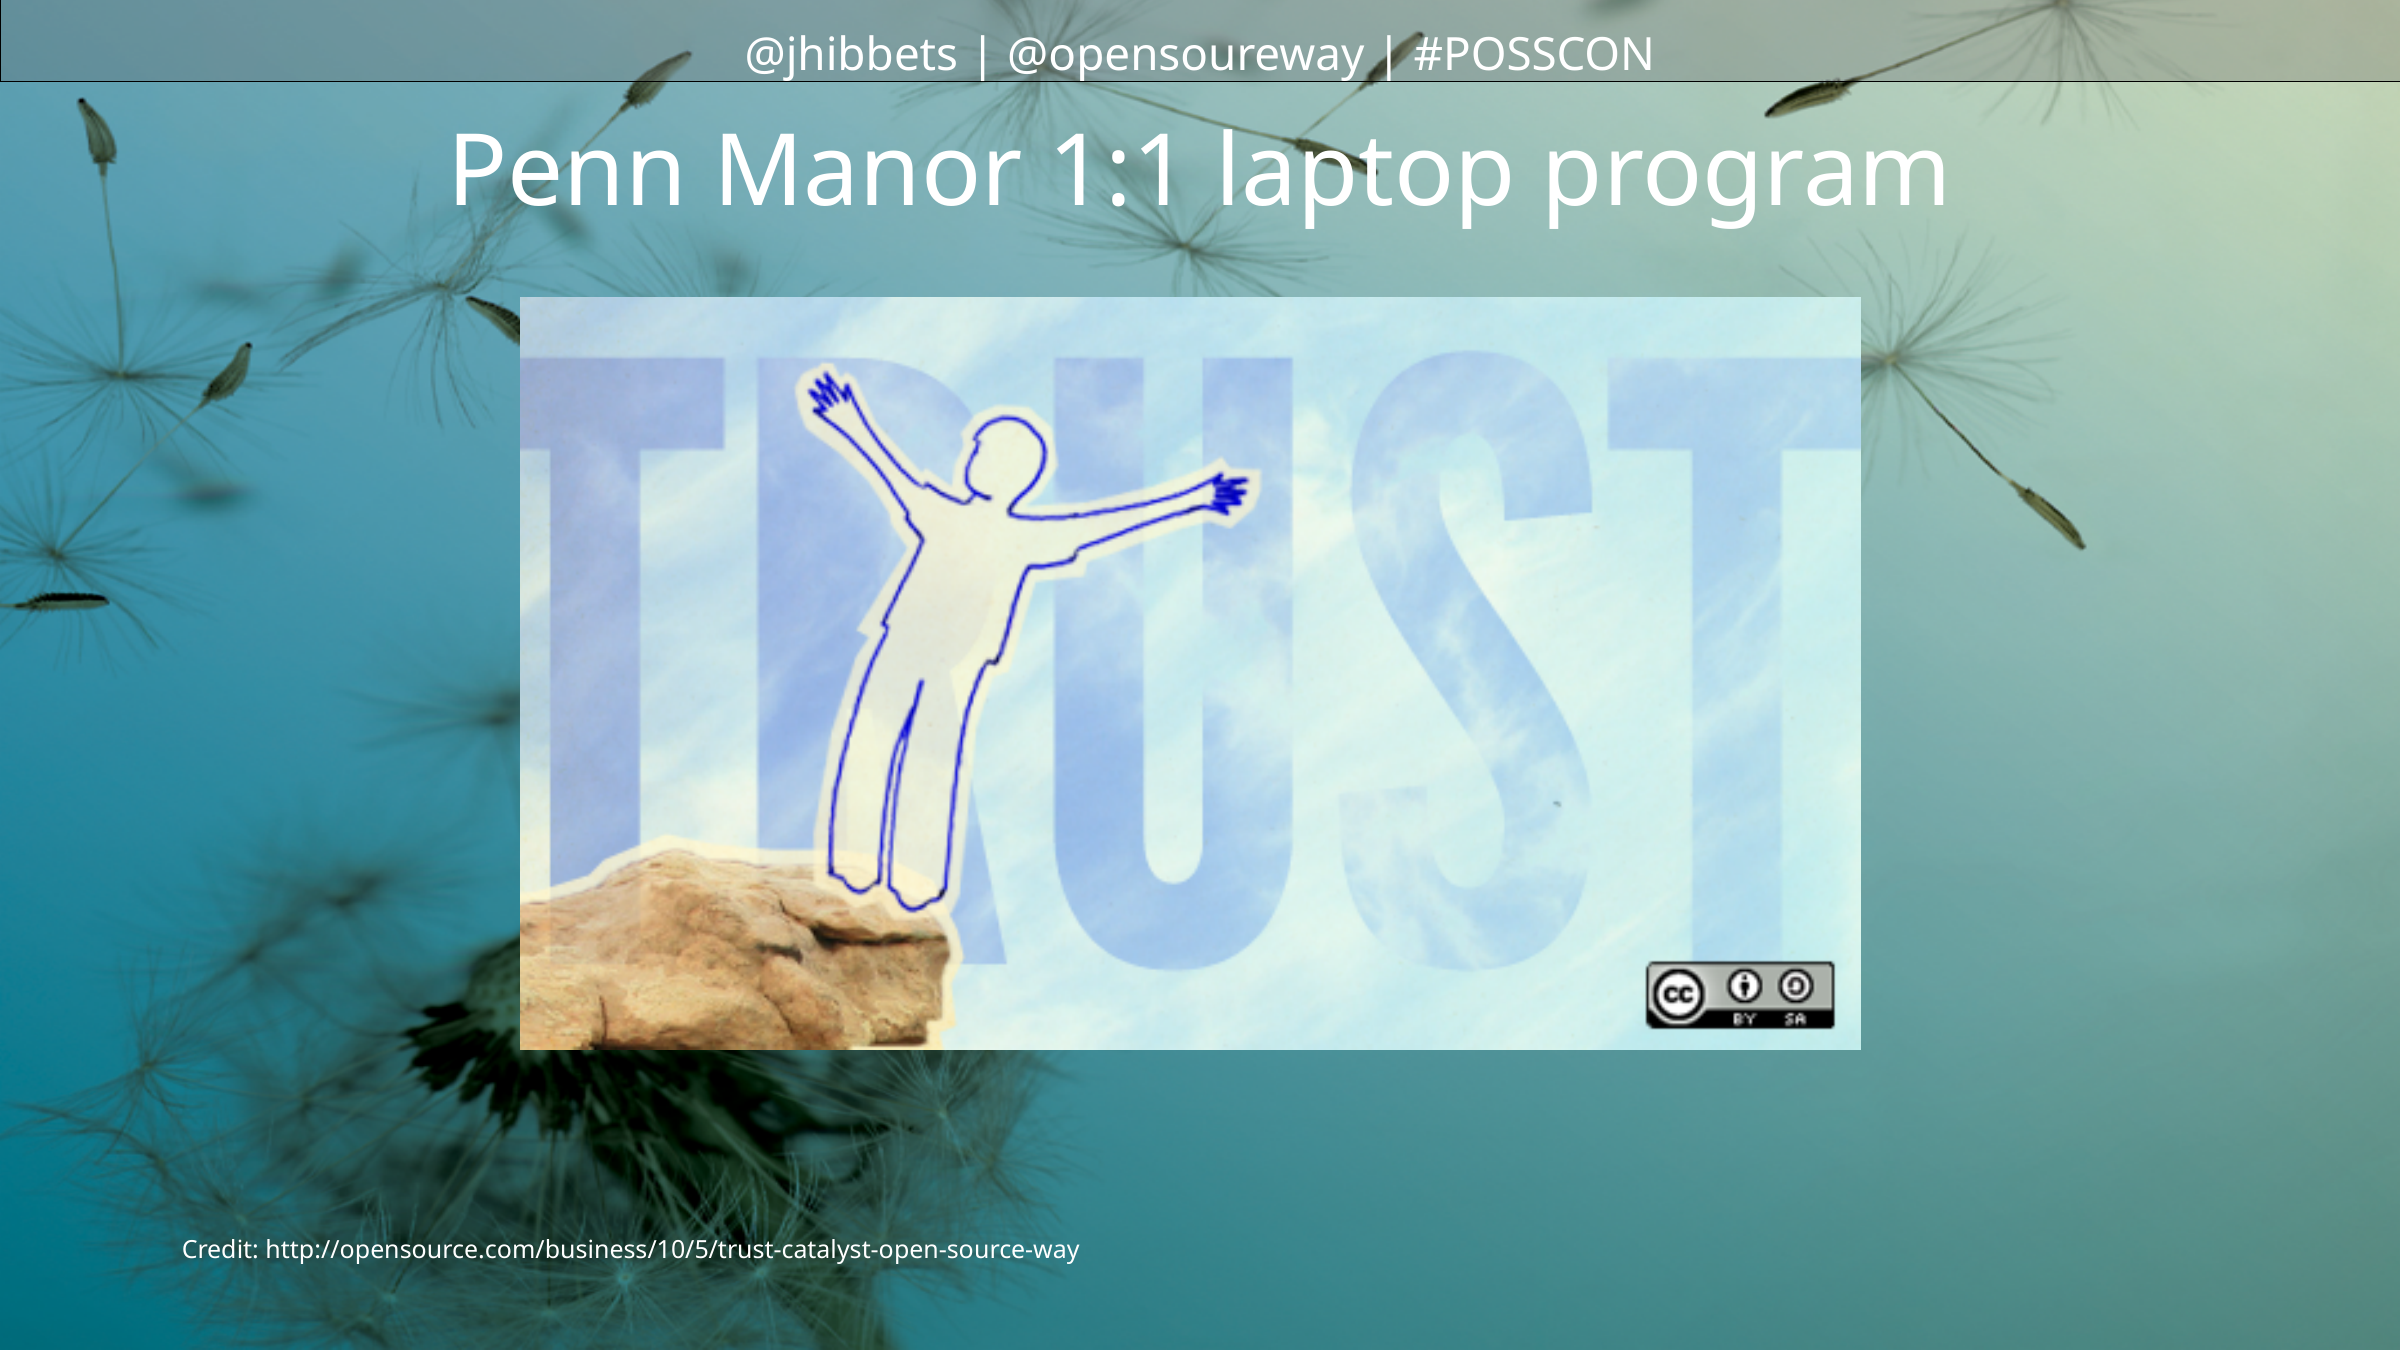

# Penn Manor 1:1 laptop program
Credit: http://opensource.com/business/10/5/trust-catalyst-open-source-way